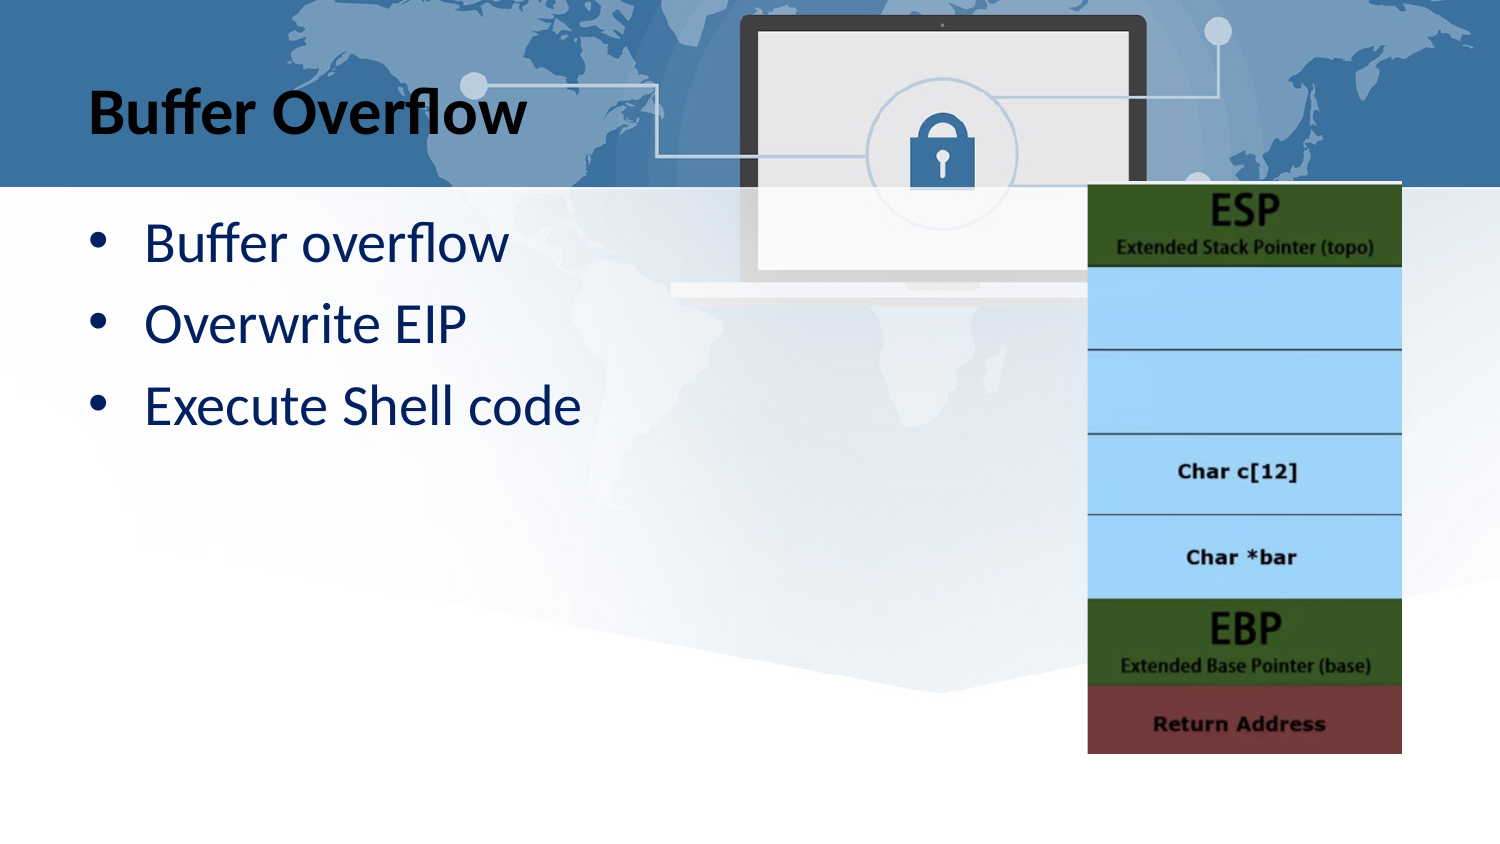

# Buffer Overflow
Buffer overflow
Overwrite EIP
Execute Shell code